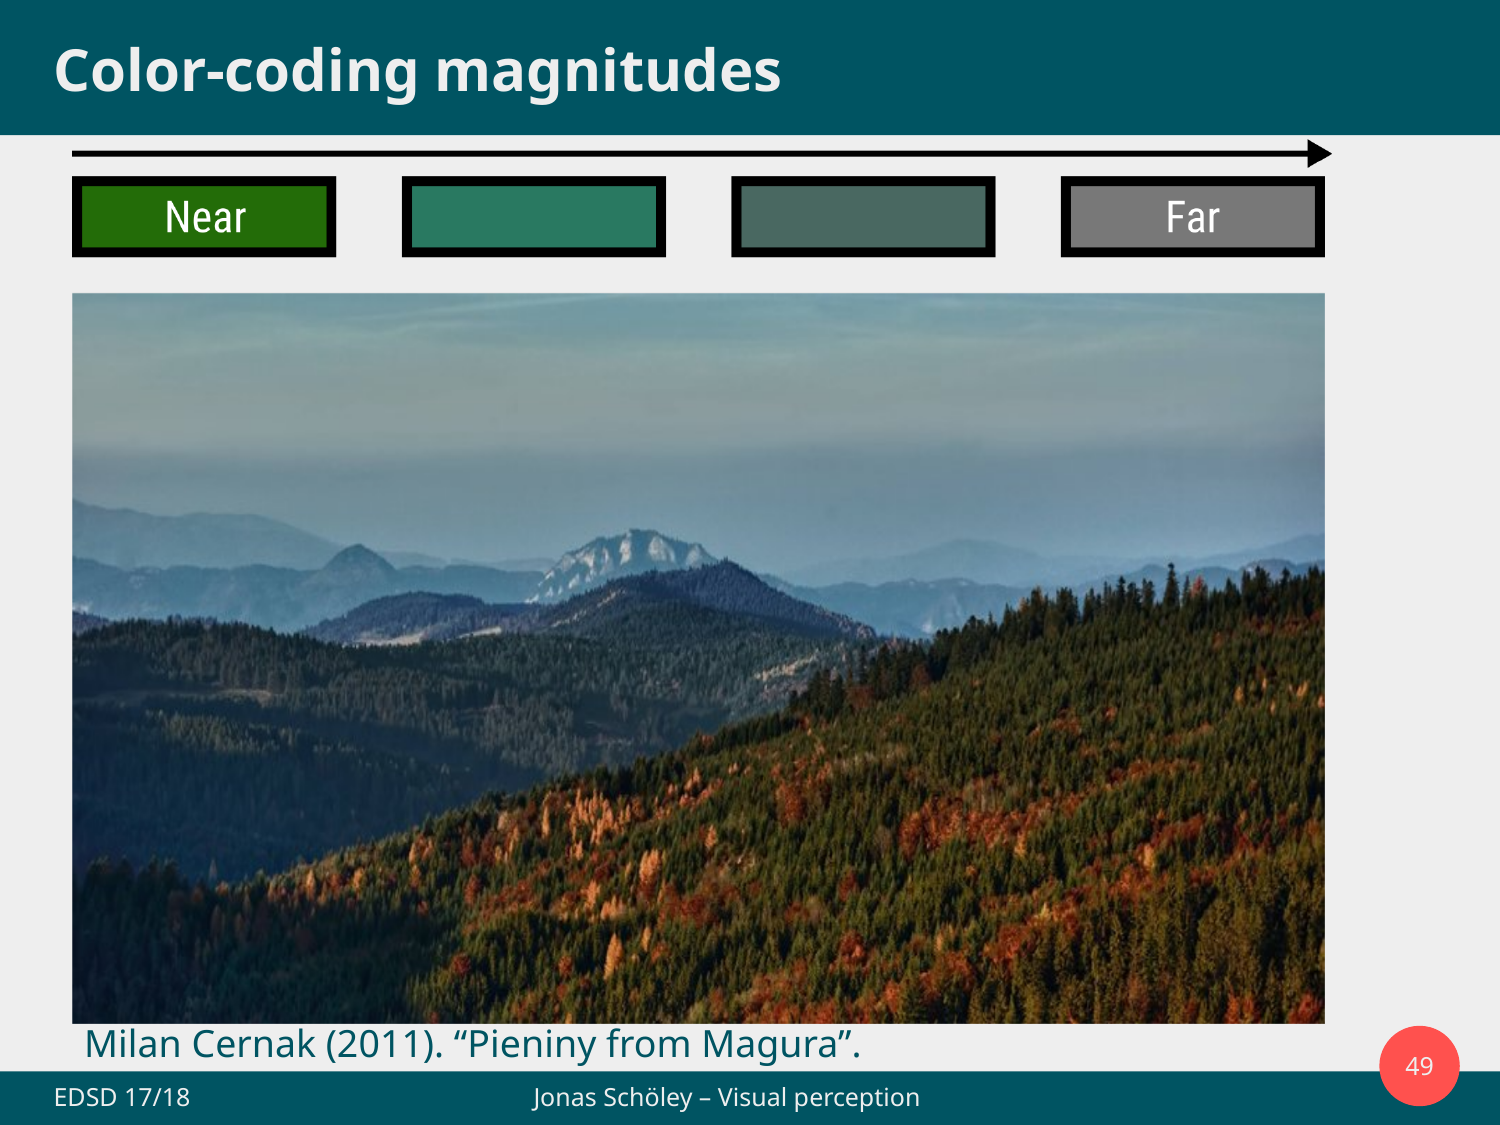

# Color-coding magnitudes
Milan Cernak (2011). “Pieniny from Magura”.
49
EDSD 17/18
Jonas Schöley – Visual perception